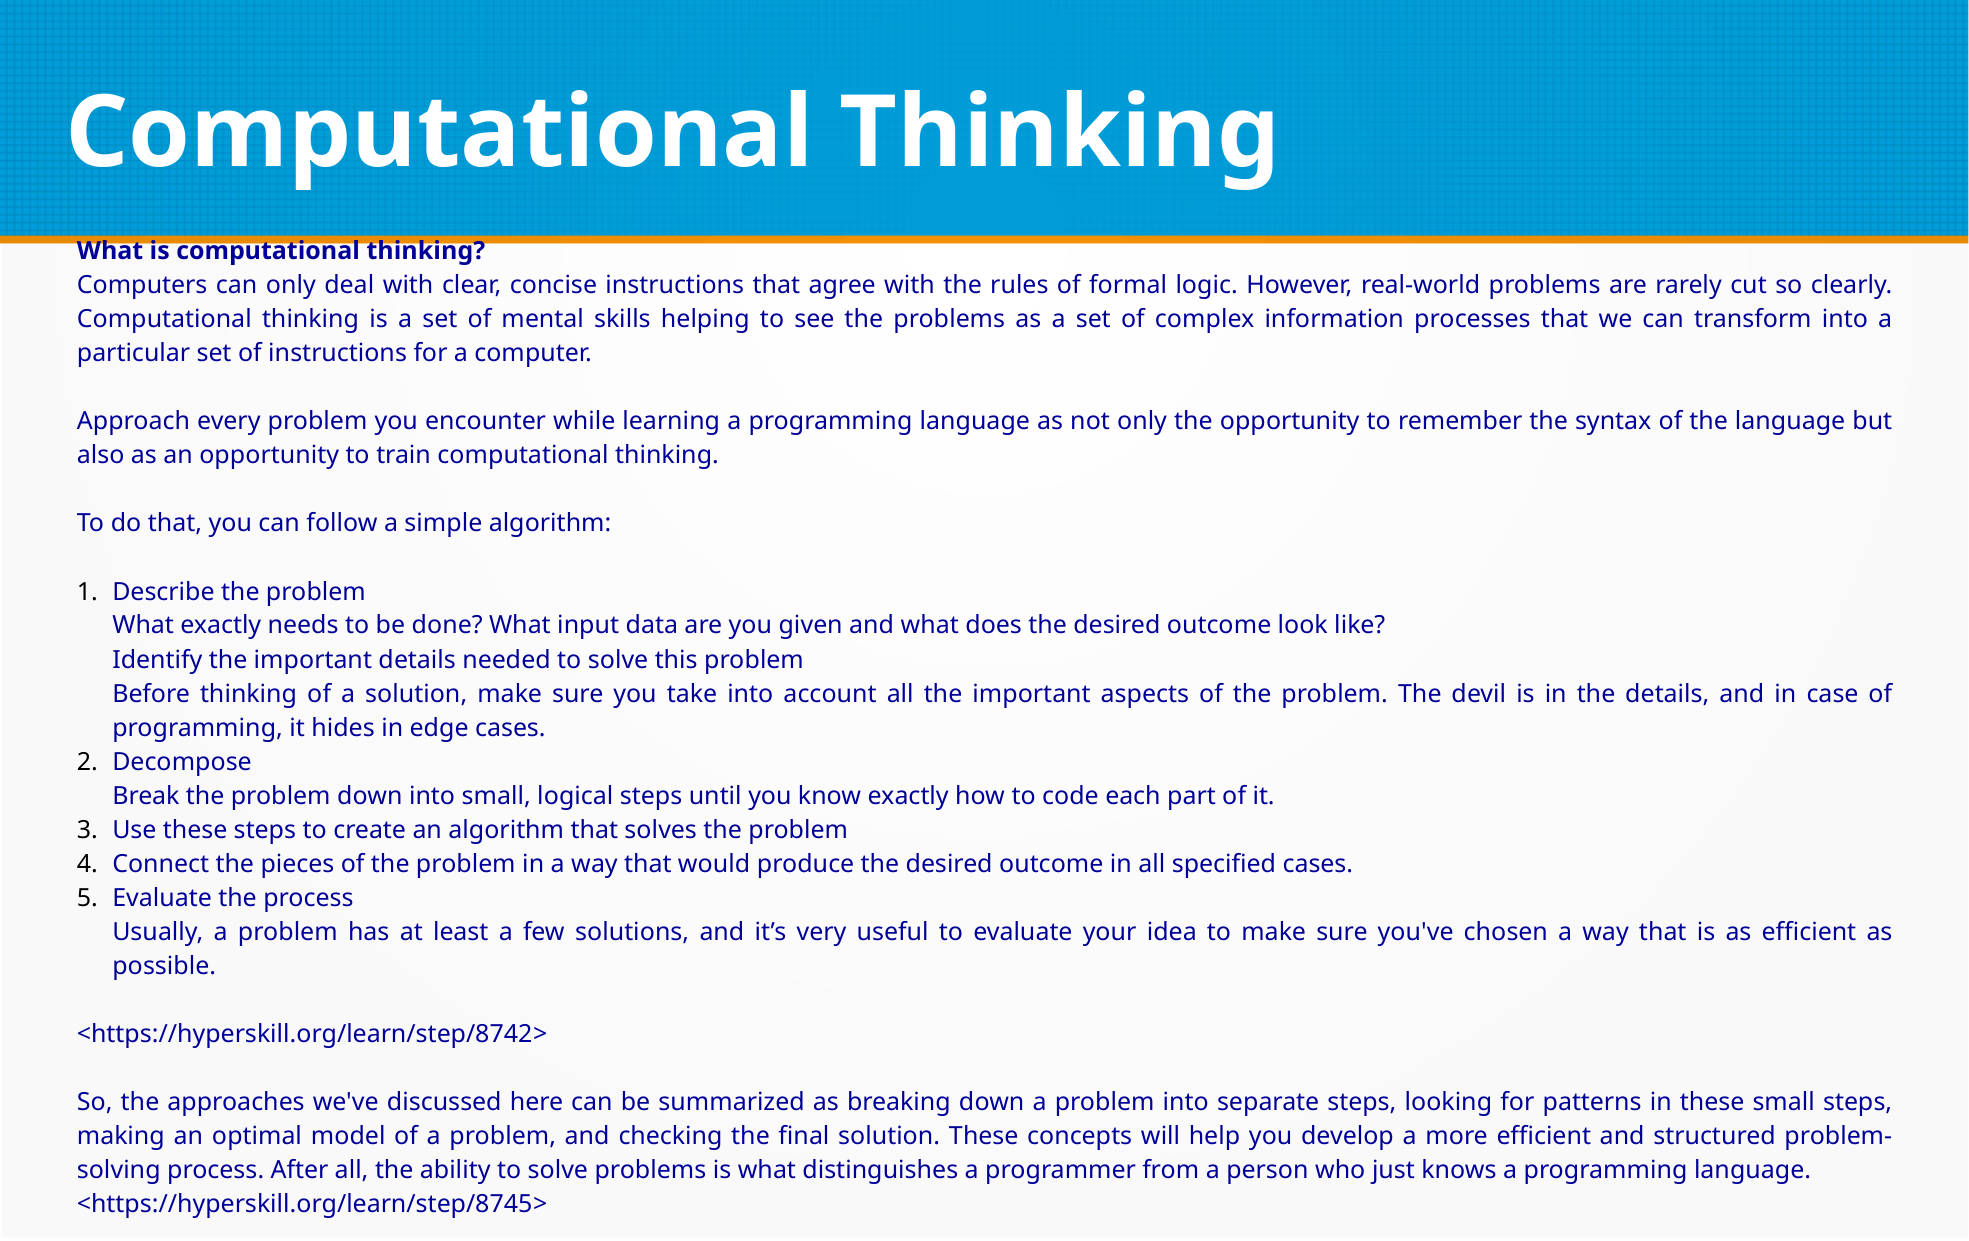

Computational Thinking
What is computational thinking?
Computers can only deal with clear, concise instructions that agree with the rules of formal logic. However, real-world problems are rarely cut so clearly. Computational thinking is a set of mental skills helping to see the problems as a set of complex information processes that we can transform into a particular set of instructions for a computer.
Approach every problem you encounter while learning a programming language as not only the opportunity to remember the syntax of the language but also as an opportunity to train computational thinking.
To do that, you can follow a simple algorithm:
Describe the problem
What exactly needs to be done? What input data are you given and what does the desired outcome look like?
Identify the important details needed to solve this problem
Before thinking of a solution, make sure you take into account all the important aspects of the problem. The devil is in the details, and in case of programming, it hides in edge cases.
Decompose
Break the problem down into small, logical steps until you know exactly how to code each part of it.
Use these steps to create an algorithm that solves the problem
Connect the pieces of the problem in a way that would produce the desired outcome in all specified cases.
Evaluate the process
Usually, a problem has at least a few solutions, and it’s very useful to evaluate your idea to make sure you've chosen a way that is as efficient as possible.
<https://hyperskill.org/learn/step/8742>
So, the approaches we've discussed here can be summarized as breaking down a problem into separate steps, looking for patterns in these small steps, making an optimal model of a problem, and checking the final solution. These concepts will help you develop a more efficient and structured problem-solving process. After all, the ability to solve problems is what distinguishes a programmer from a person who just knows a programming language.
<https://hyperskill.org/learn/step/8745>